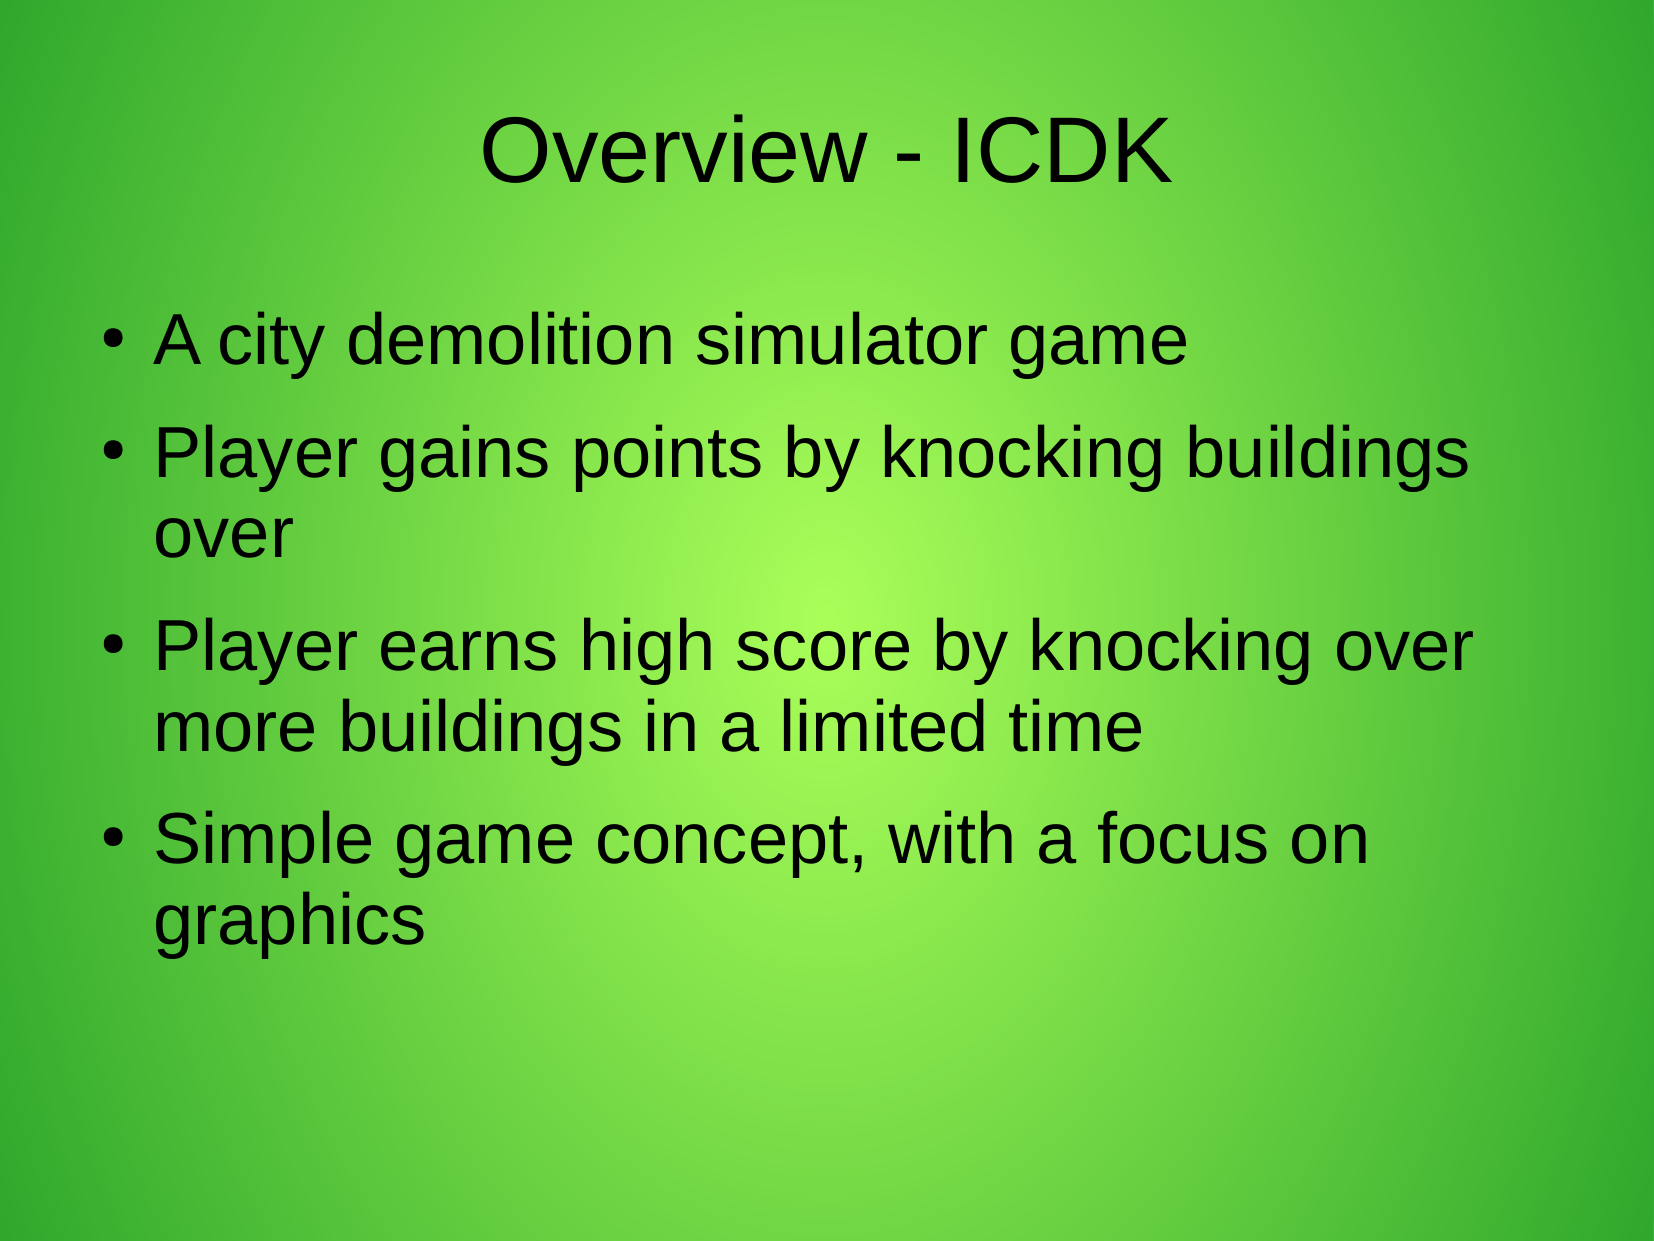

# Overview - ICDK
A city demolition simulator game
Player gains points by knocking buildings over
Player earns high score by knocking over more buildings in a limited time
Simple game concept, with a focus on graphics